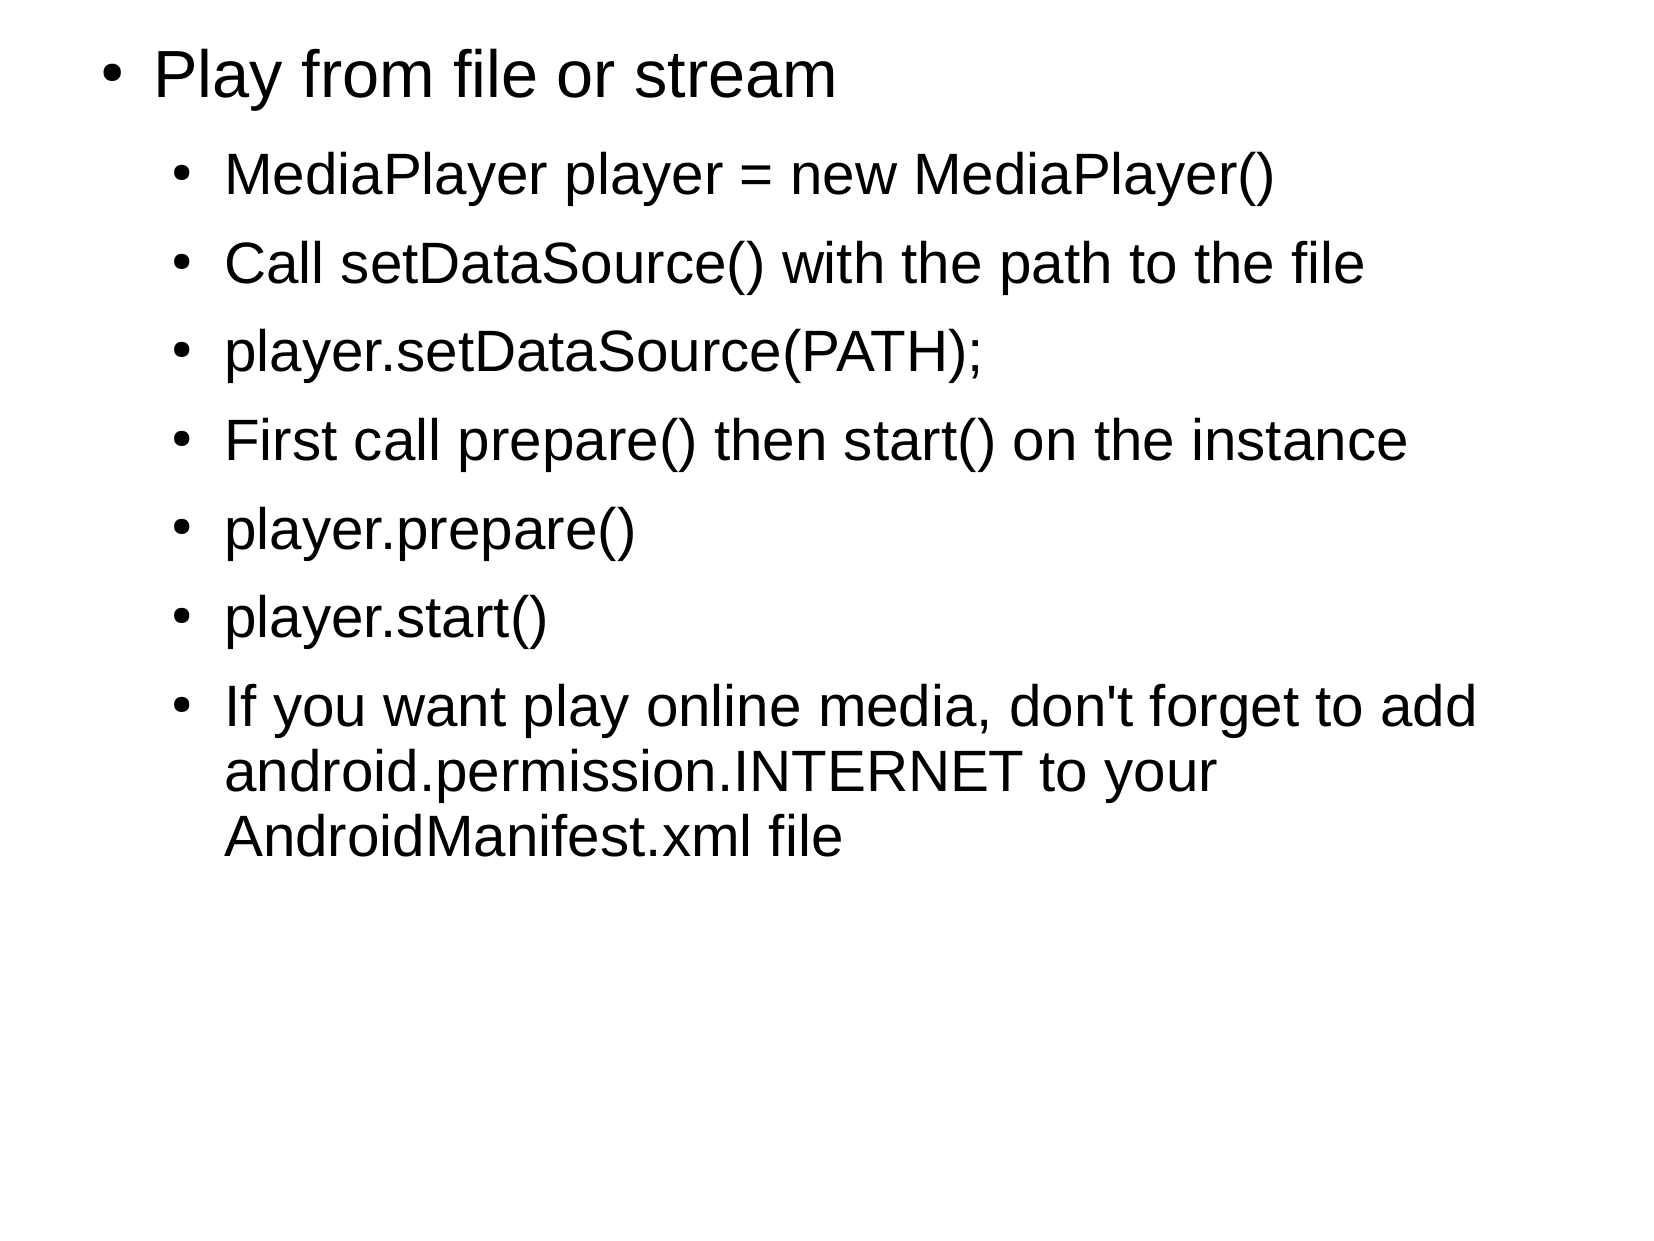

# Play from file or stream
MediaPlayer player = new MediaPlayer()
Call setDataSource() with the path to the file
player.setDataSource(PATH);
First call prepare() then start() on the instance
player.prepare()
player.start()
If you want play online media, don't forget to add android.permission.INTERNET to your AndroidManifest.xml file